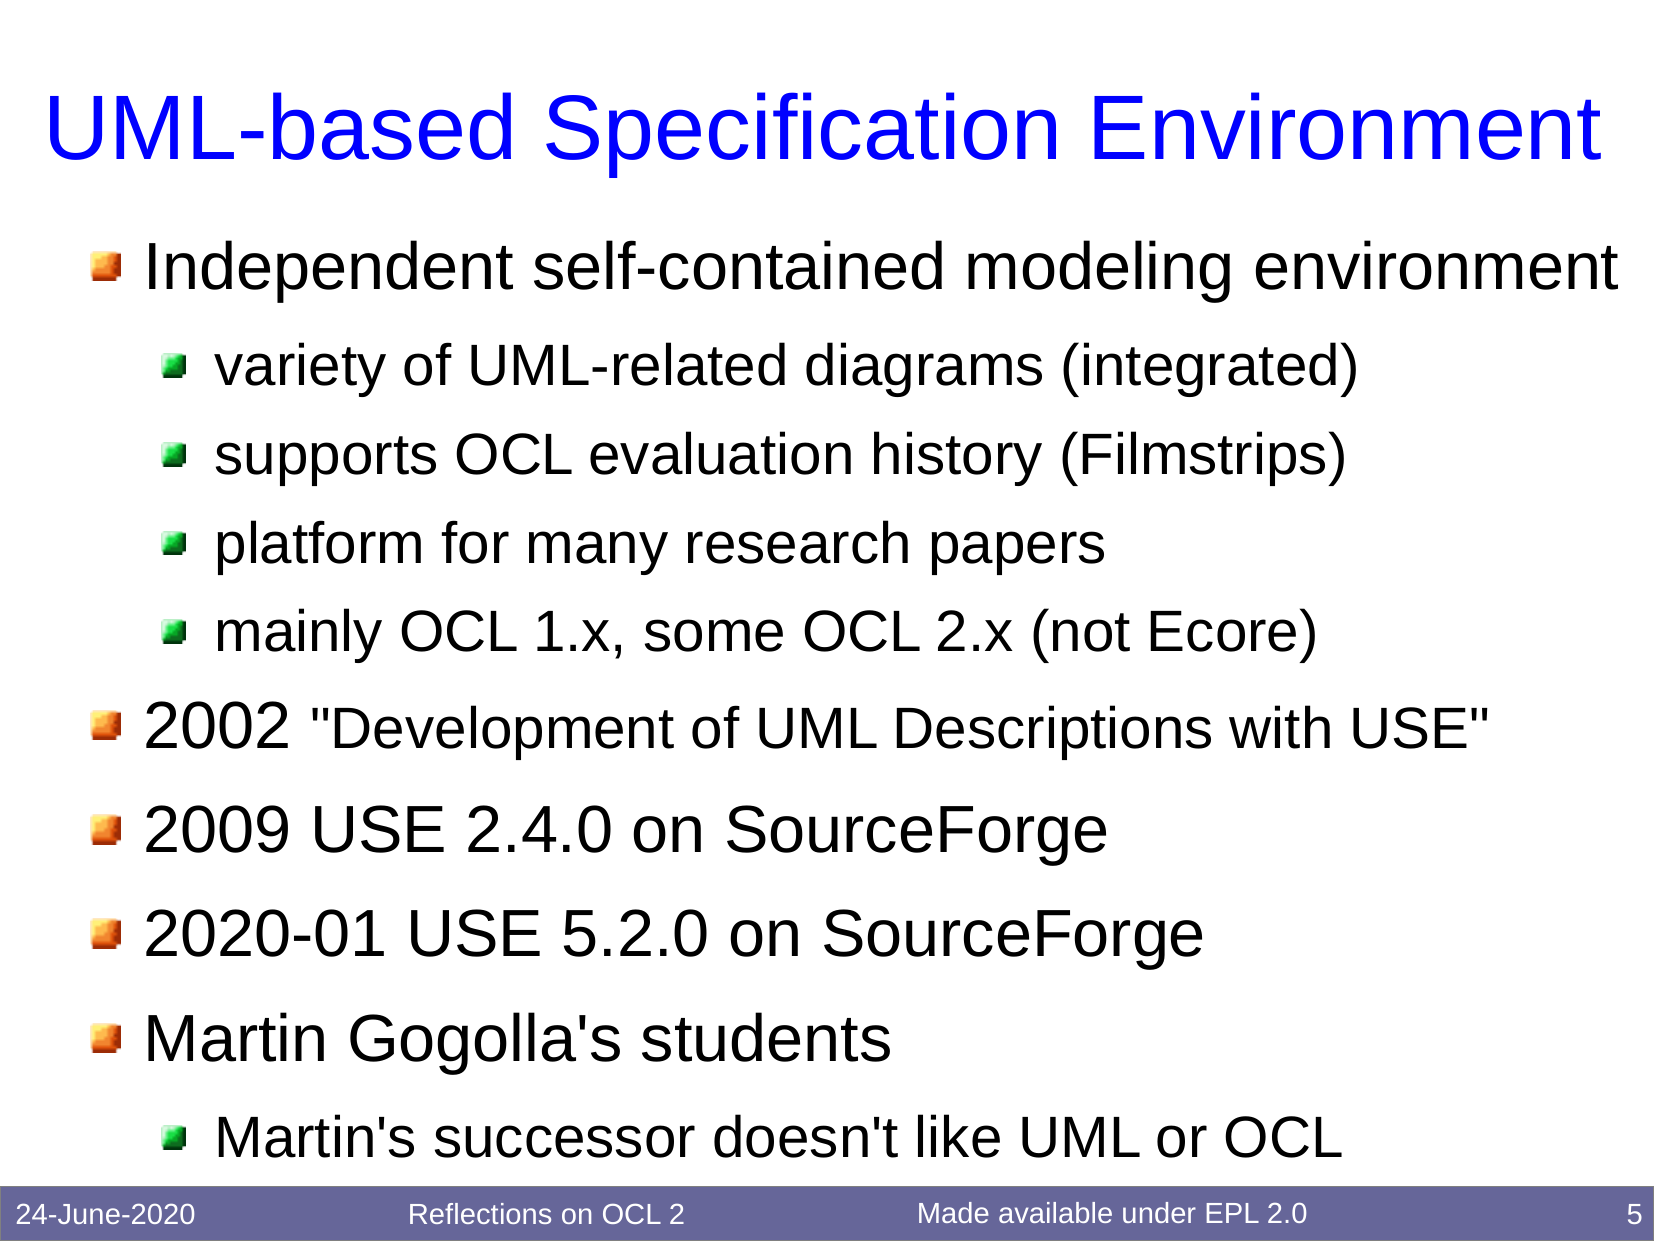

# UML-based Specification Environment
Independent self-contained modeling environment
variety of UML-related diagrams (integrated)
supports OCL evaluation history (Filmstrips)
platform for many research papers
mainly OCL 1.x, some OCL 2.x (not Ecore)
2002 "Development of UML Descriptions with USE"
2009 USE 2.4.0 on SourceForge
2020-01 USE 5.2.0 on SourceForge
Martin Gogolla's students
Martin's successor doesn't like UML or OCL
24-June-2020
Reflections on OCL 2
5